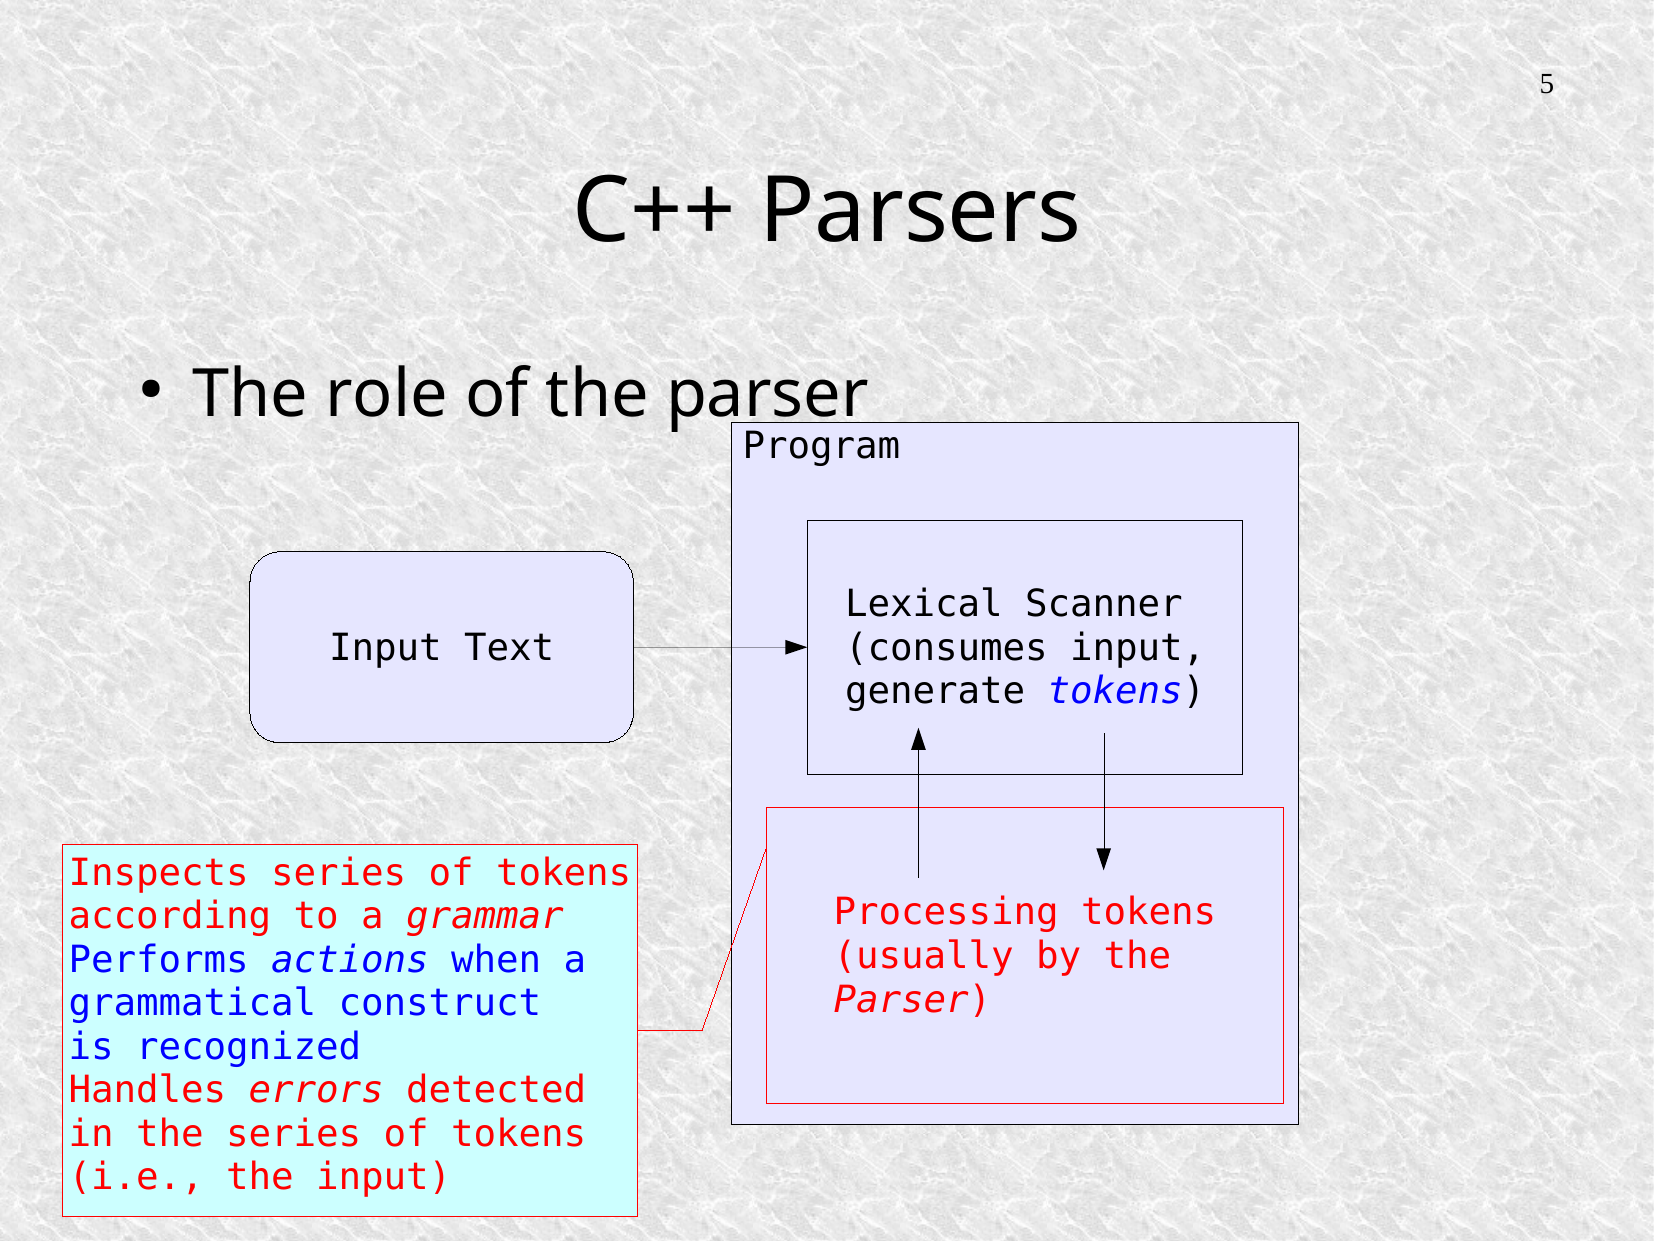

5
# C++ Parsers
The role of the parser
Program
Lexical Scanner
(consumes input,
generate tokens)
Input Text
Processing tokens
(usually by the
Parser)